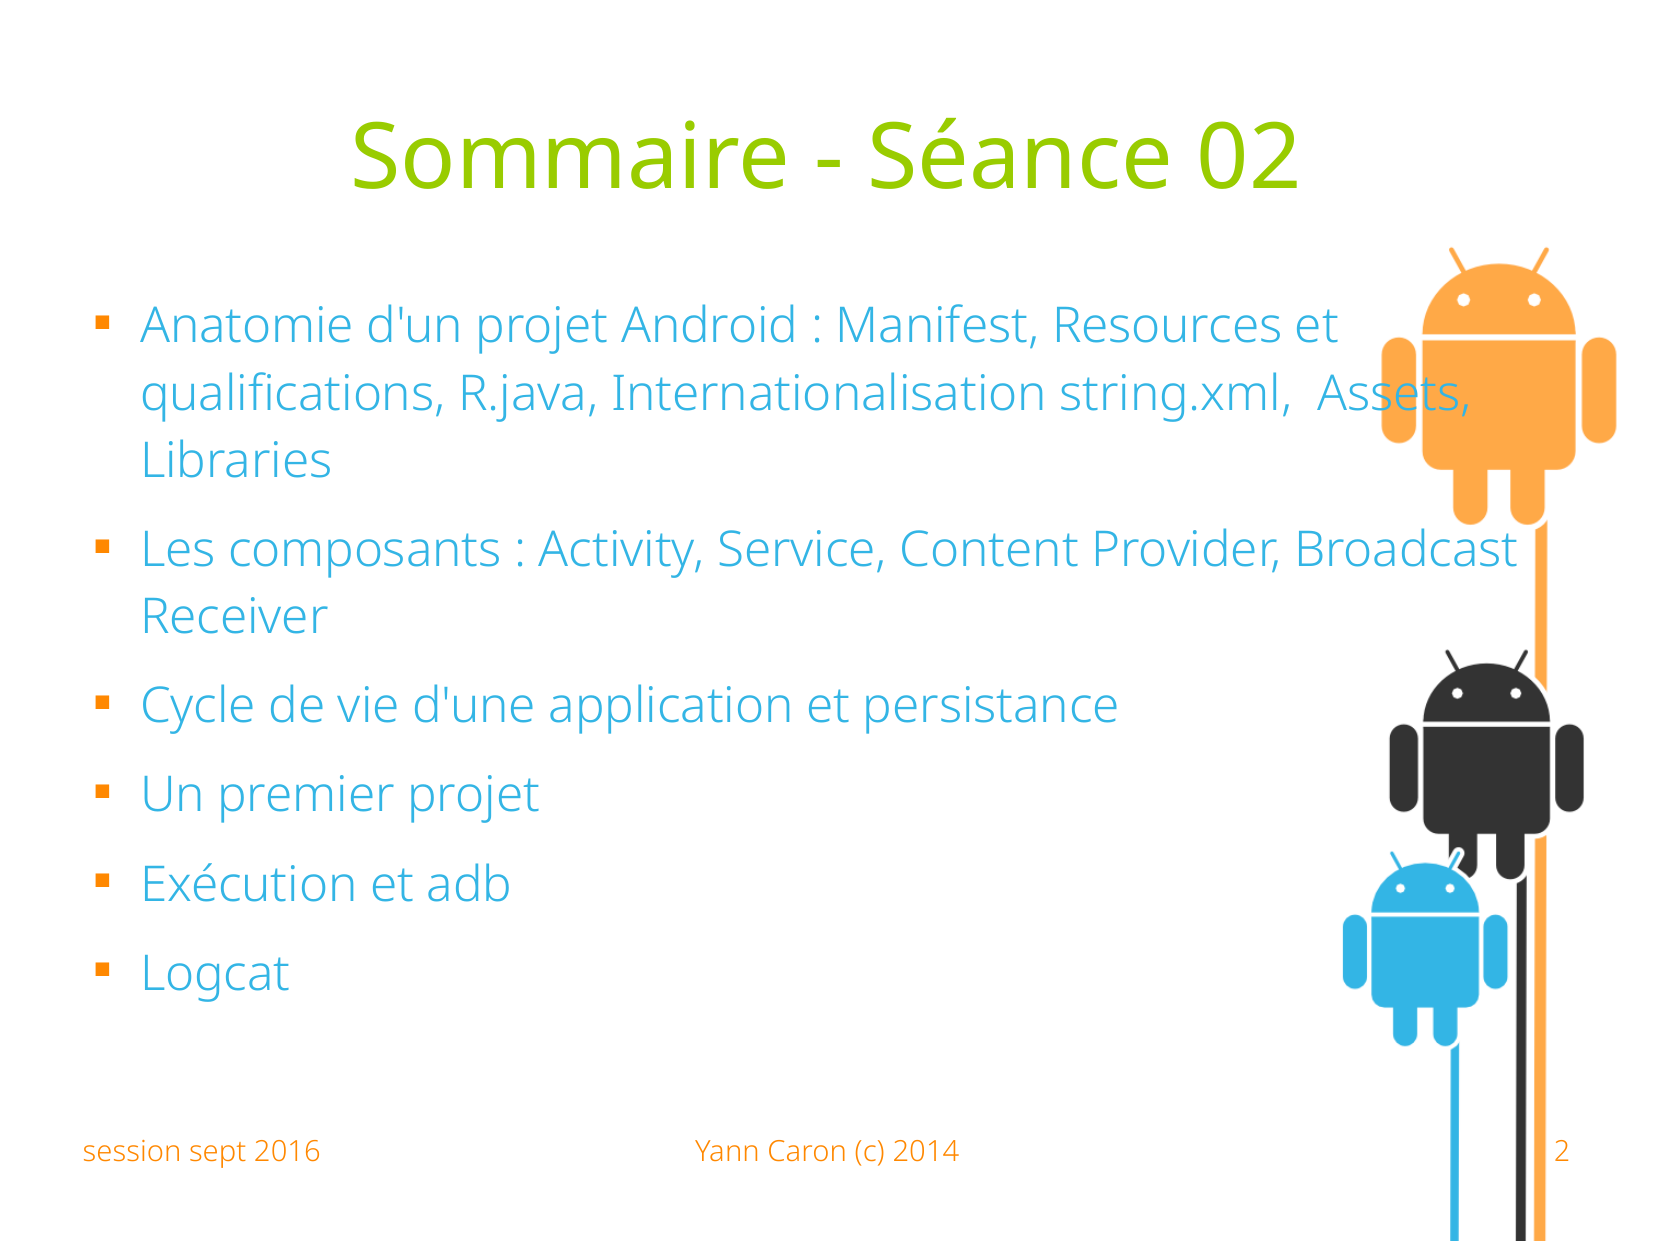

# Sommaire - Séance 02
Anatomie d'un projet Android : Manifest, Resources et qualifications, R.java, Internationalisation string.xml, Assets, Libraries
Les composants : Activity, Service, Content Provider, Broadcast Receiver
Cycle de vie d'une application et persistance
Un premier projet
Exécution et adb
Logcat
session sept 2016
Yann Caron (c) 2014
2